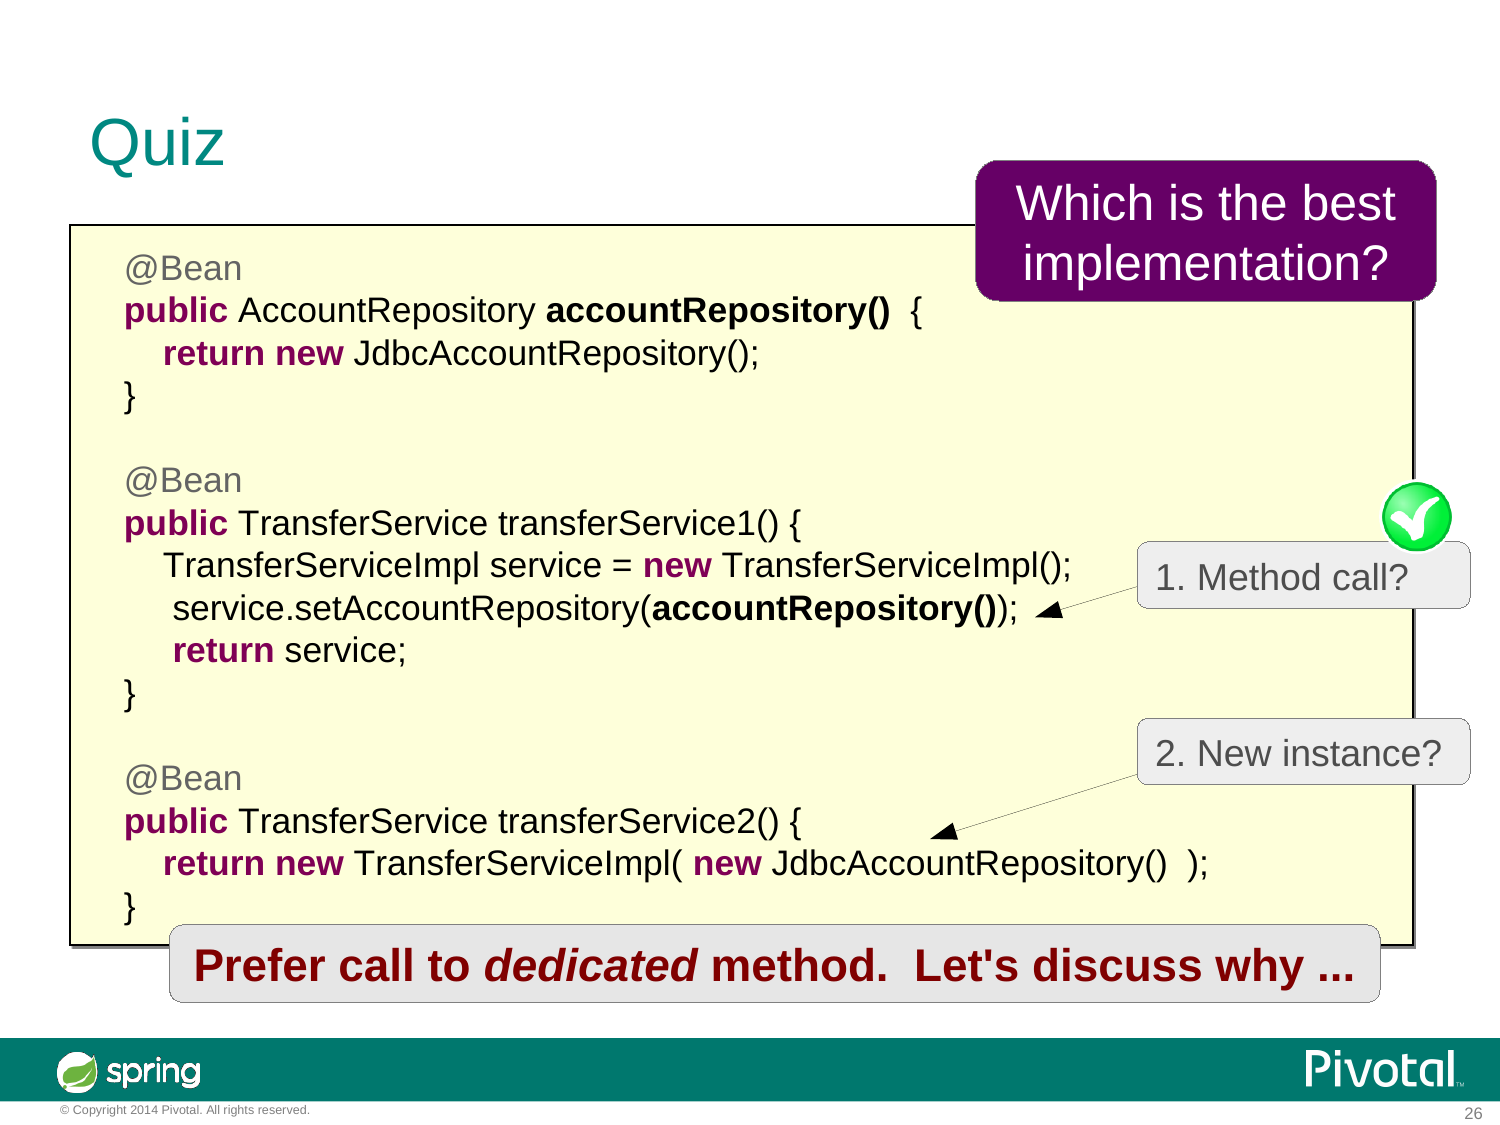

# Quiz
Which is the best
implementation?
 @Bean
 public AccountRepository accountRepository() {
 return new JdbcAccountRepository();
 }
 @Bean
 public TransferService transferService1() {
 TransferServiceImpl service = new TransferServiceImpl();
 service.setAccountRepository(accountRepository());
 return service;
 }
 @Bean
 public TransferService transferService2() {
 return new TransferServiceImpl( new JdbcAccountRepository() );
 }
1. Method call?
2. New instance?
Prefer call to dedicated method. Let's discuss why ...